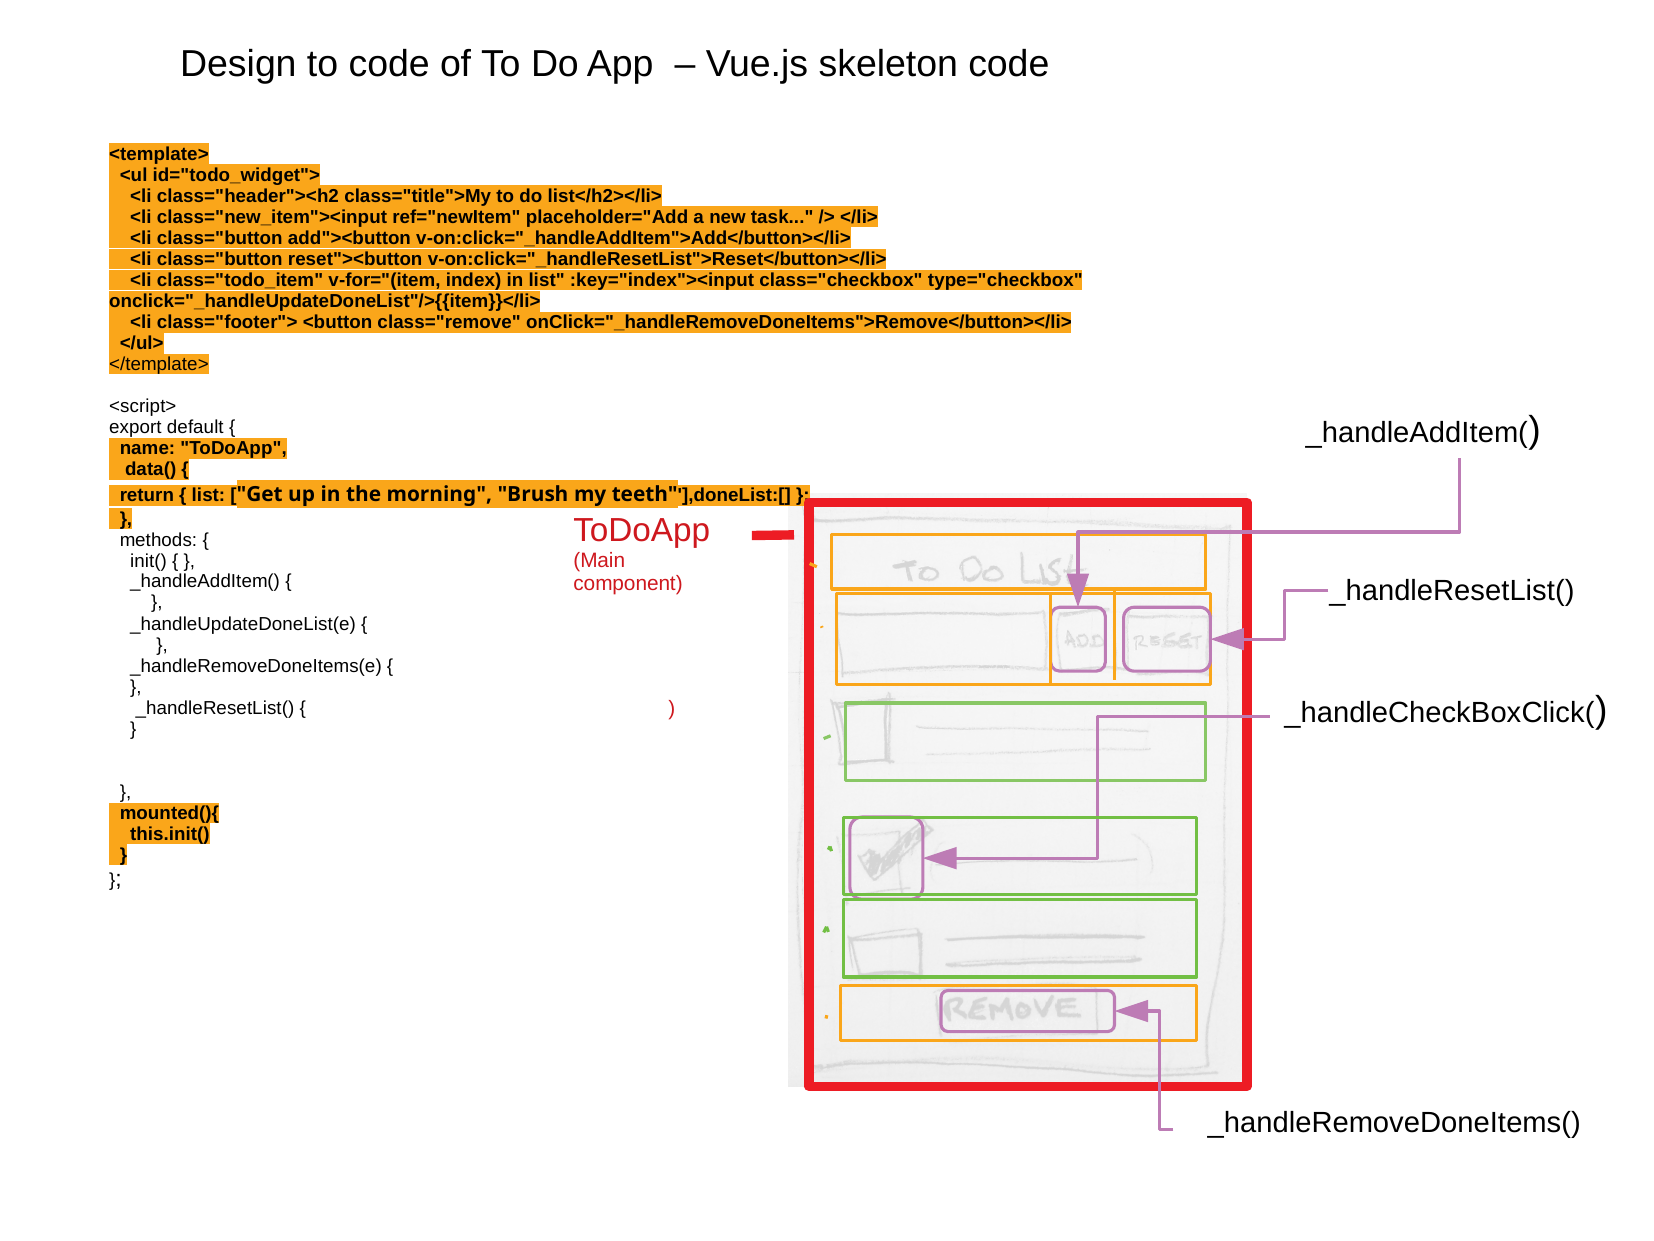

Design to code of To Do App – Vue.js skeleton code
<template>
 <ul id="todo_widget">
 <li class="header"><h2 class="title">My to do list</h2></li>
 <li class="new_item"><input ref="newItem" placeholder="Add a new task..." /> </li>
 <li class="button add"><button v-on:click="_handleAddItem">Add</button></li>
 <li class="button reset"><button v-on:click="_handleResetList">Reset</button></li>
 <li class="todo_item" v-for="(item, index) in list" :key="index"><input class="checkbox" type="checkbox" onclick="_handleUpdateDoneList"/>{{item}}</li>
 <li class="footer"> <button class="remove" onClick="_handleRemoveDoneItems">Remove</button></li>
 </ul>
</template>
<script>
export default {
 name: "ToDoApp",
 data() {
 return { list: ["Get up in the morning", "Brush my teeth"'],doneList:[] };
 },
 methods: {
 init() { },
 _handleAddItem() {
 },
 _handleUpdateDoneList(e) {
 },
 _handleRemoveDoneItems(e) {
 },
 _handleResetList() {
 }
 },
 mounted(){
 this.init()
 }
};
_handleAddItem()
ToDoApp
(Main component)
_handleResetList()
_handleCheckBoxClick()
)
_handleRemoveDoneItems()